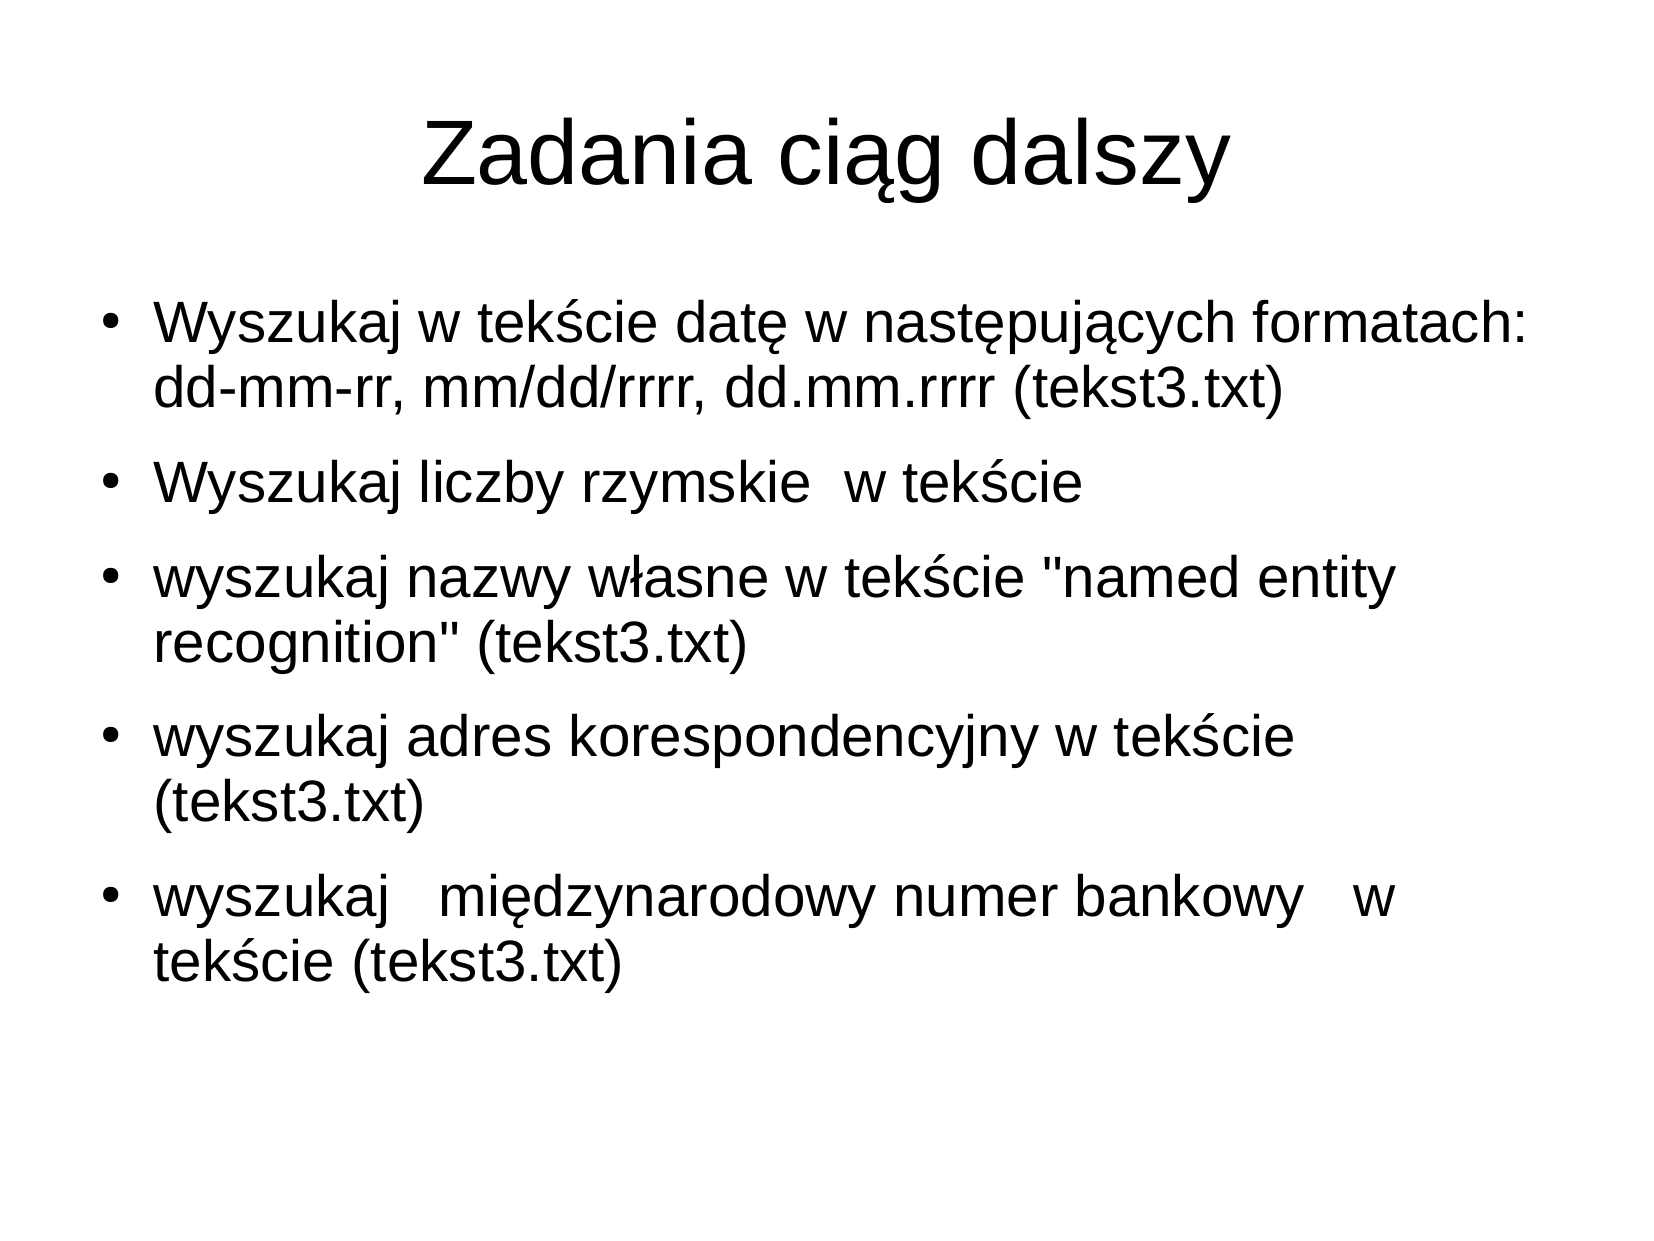

# Zadania ciąg dalszy
Wyszukaj w tekście datę w następujących formatach: dd-mm-rr, mm/dd/rrrr, dd.mm.rrrr (tekst3.txt)
Wyszukaj liczby rzymskie w tekście
wyszukaj nazwy własne w tekście "named entity recognition" (tekst3.txt)
wyszukaj adres korespondencyjny w tekście (tekst3.txt)
wyszukaj międzynarodowy numer bankowy w tekście (tekst3.txt)